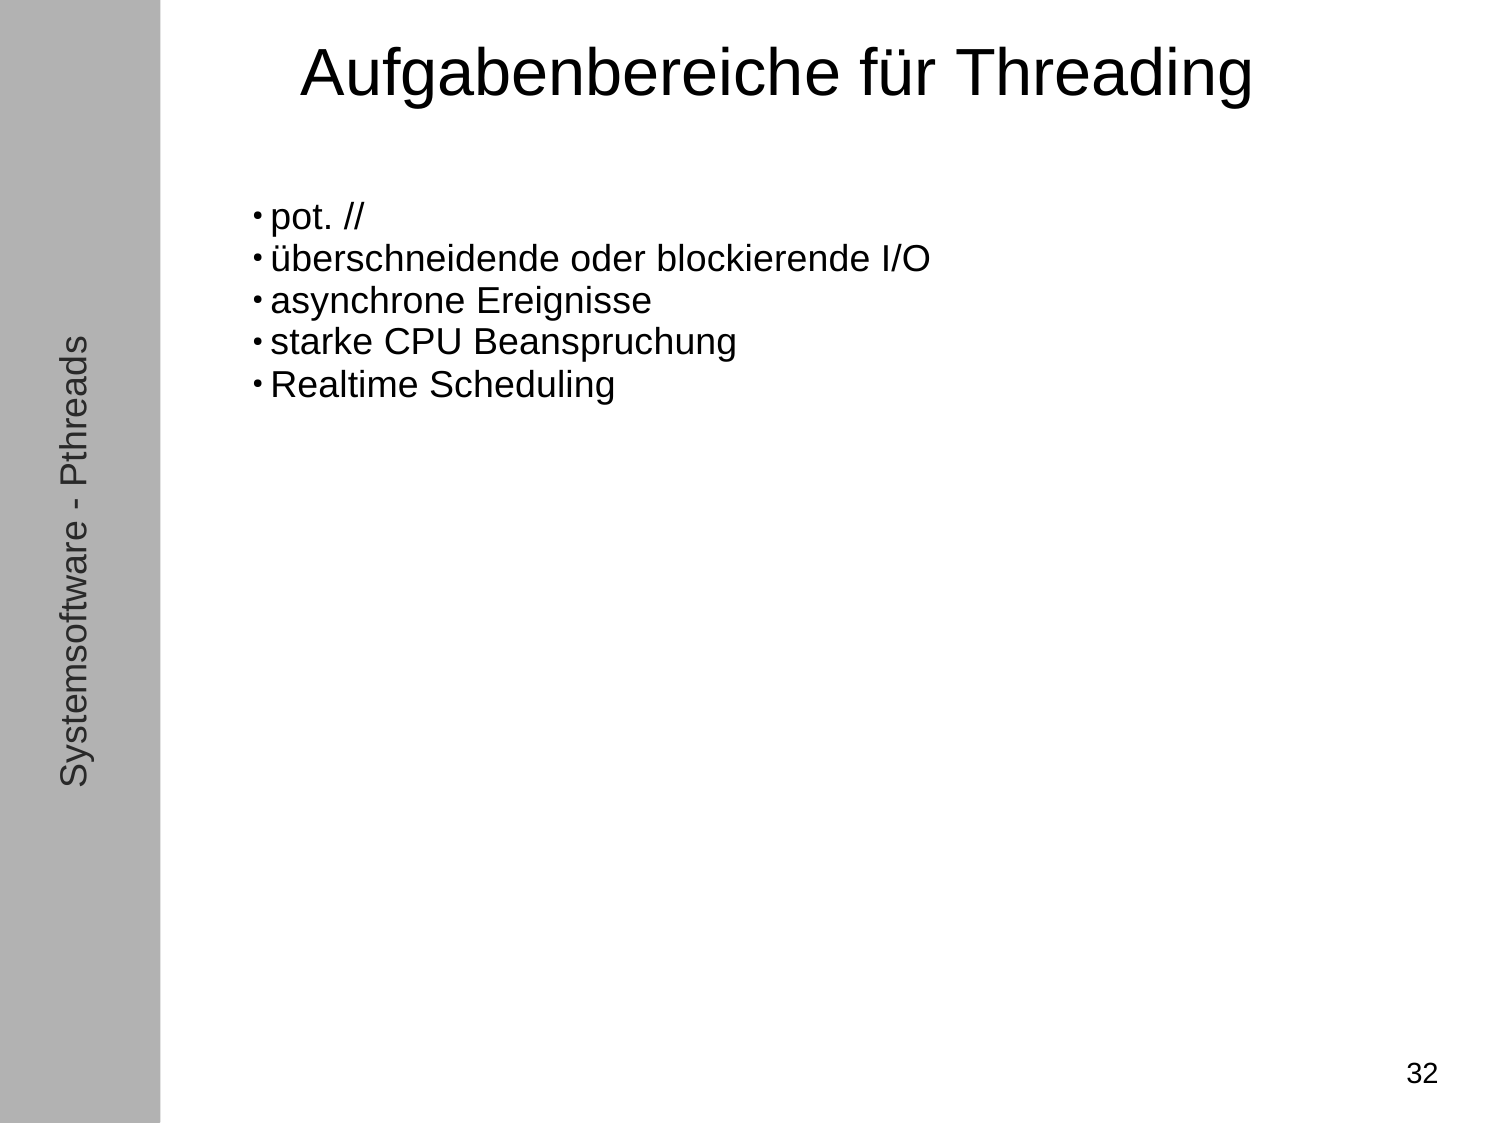

Aufgabenbereiche für Threading
pot. //
überschneidende oder blockierende I/O
asynchrone Ereignisse
starke CPU Beanspruchung
Realtime Scheduling
Systemsoftware - Pthreads